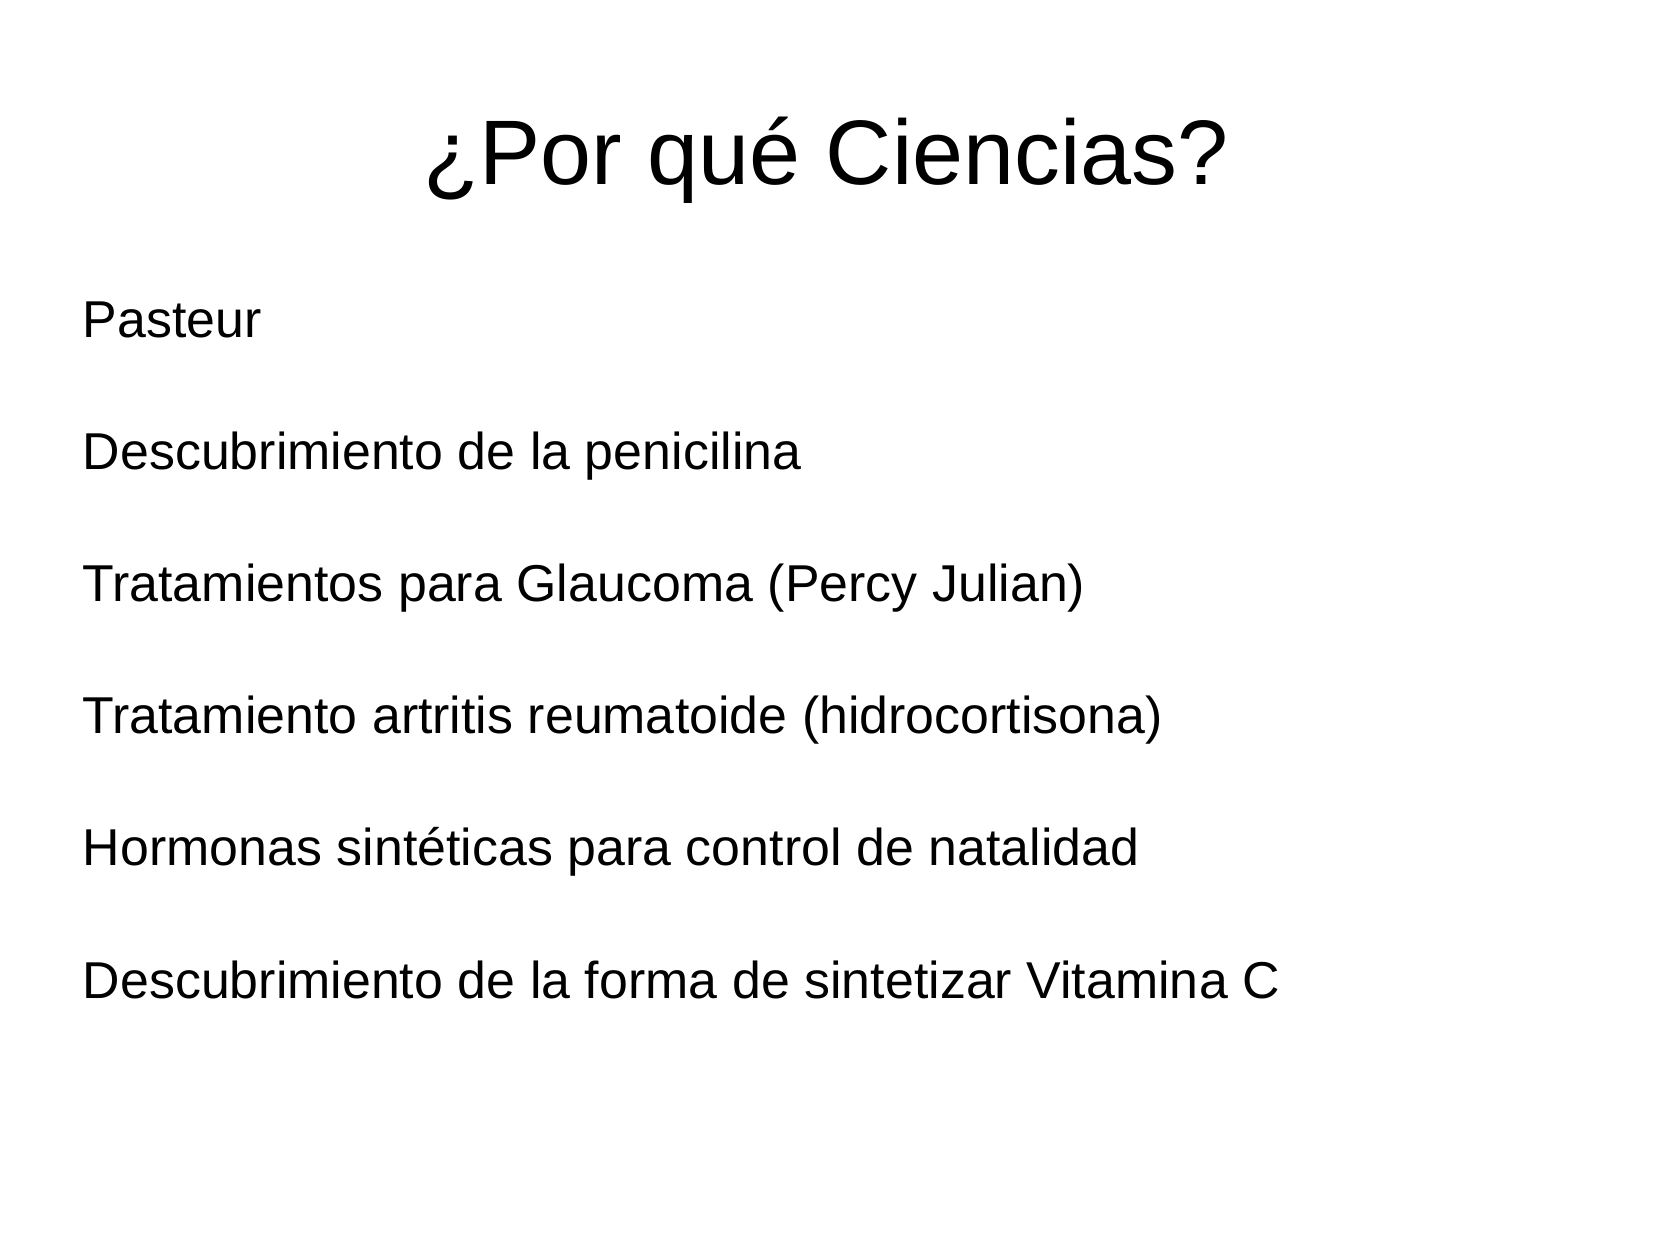

# ¿Por qué Ciencias?
Pasteur
Descubrimiento de la penicilina
Tratamientos para Glaucoma (Percy Julian)
Tratamiento artritis reumatoide (hidrocortisona)
Hormonas sintéticas para control de natalidad
Descubrimiento de la forma de sintetizar Vitamina C